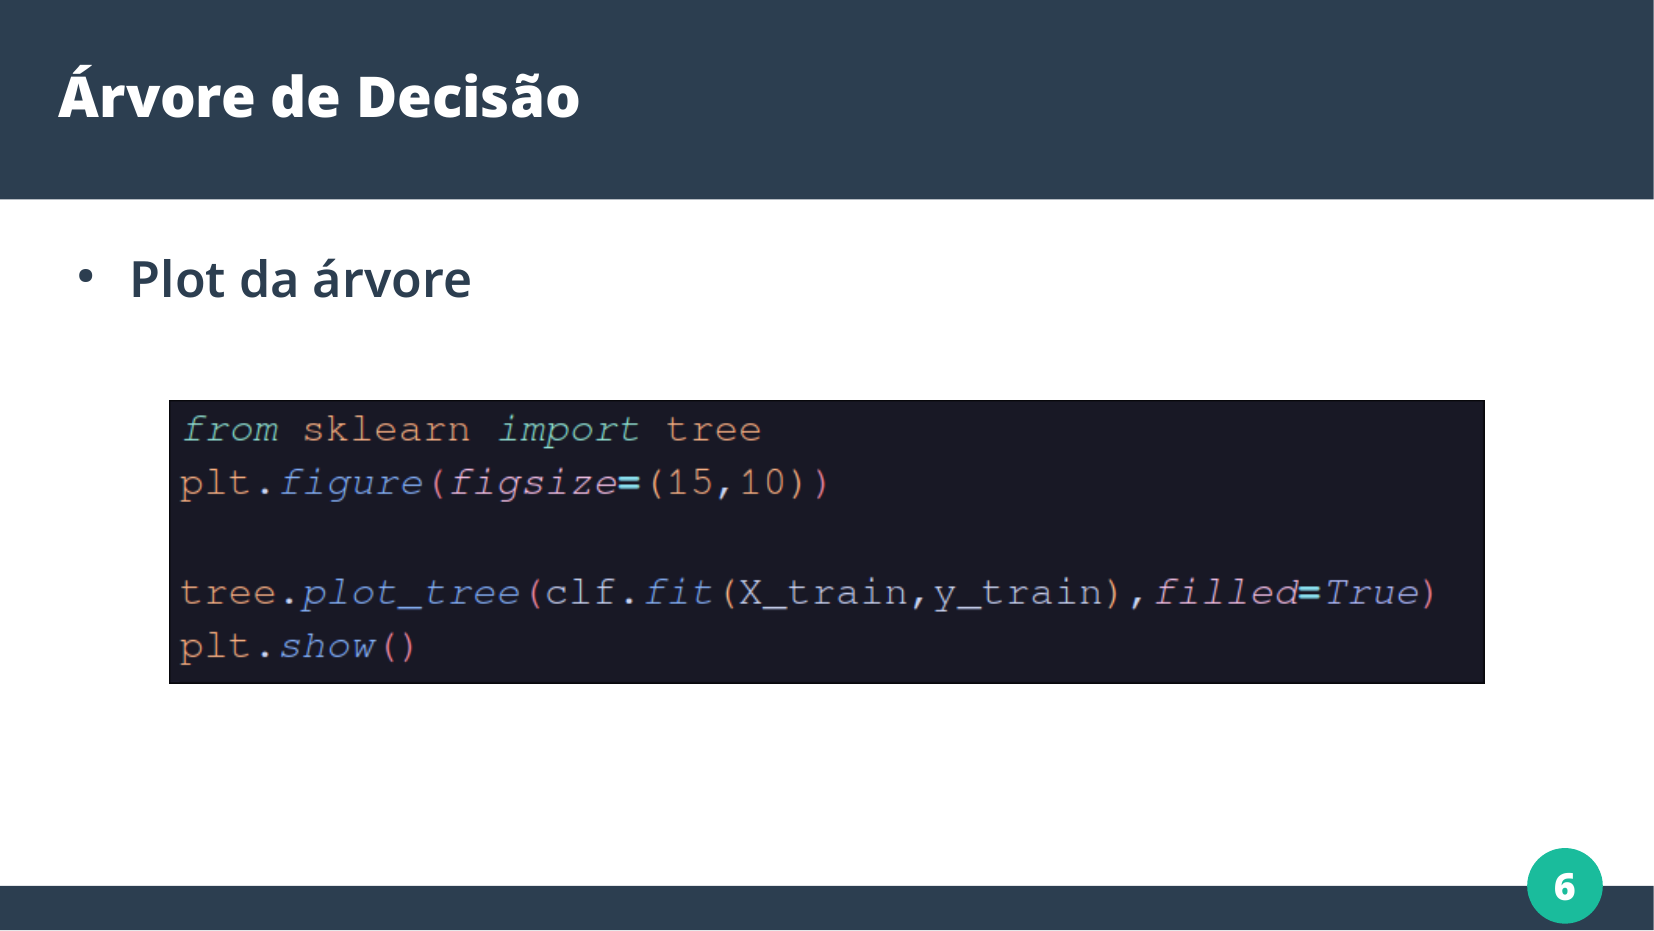

Árvore de Decisão
# Plot da árvore